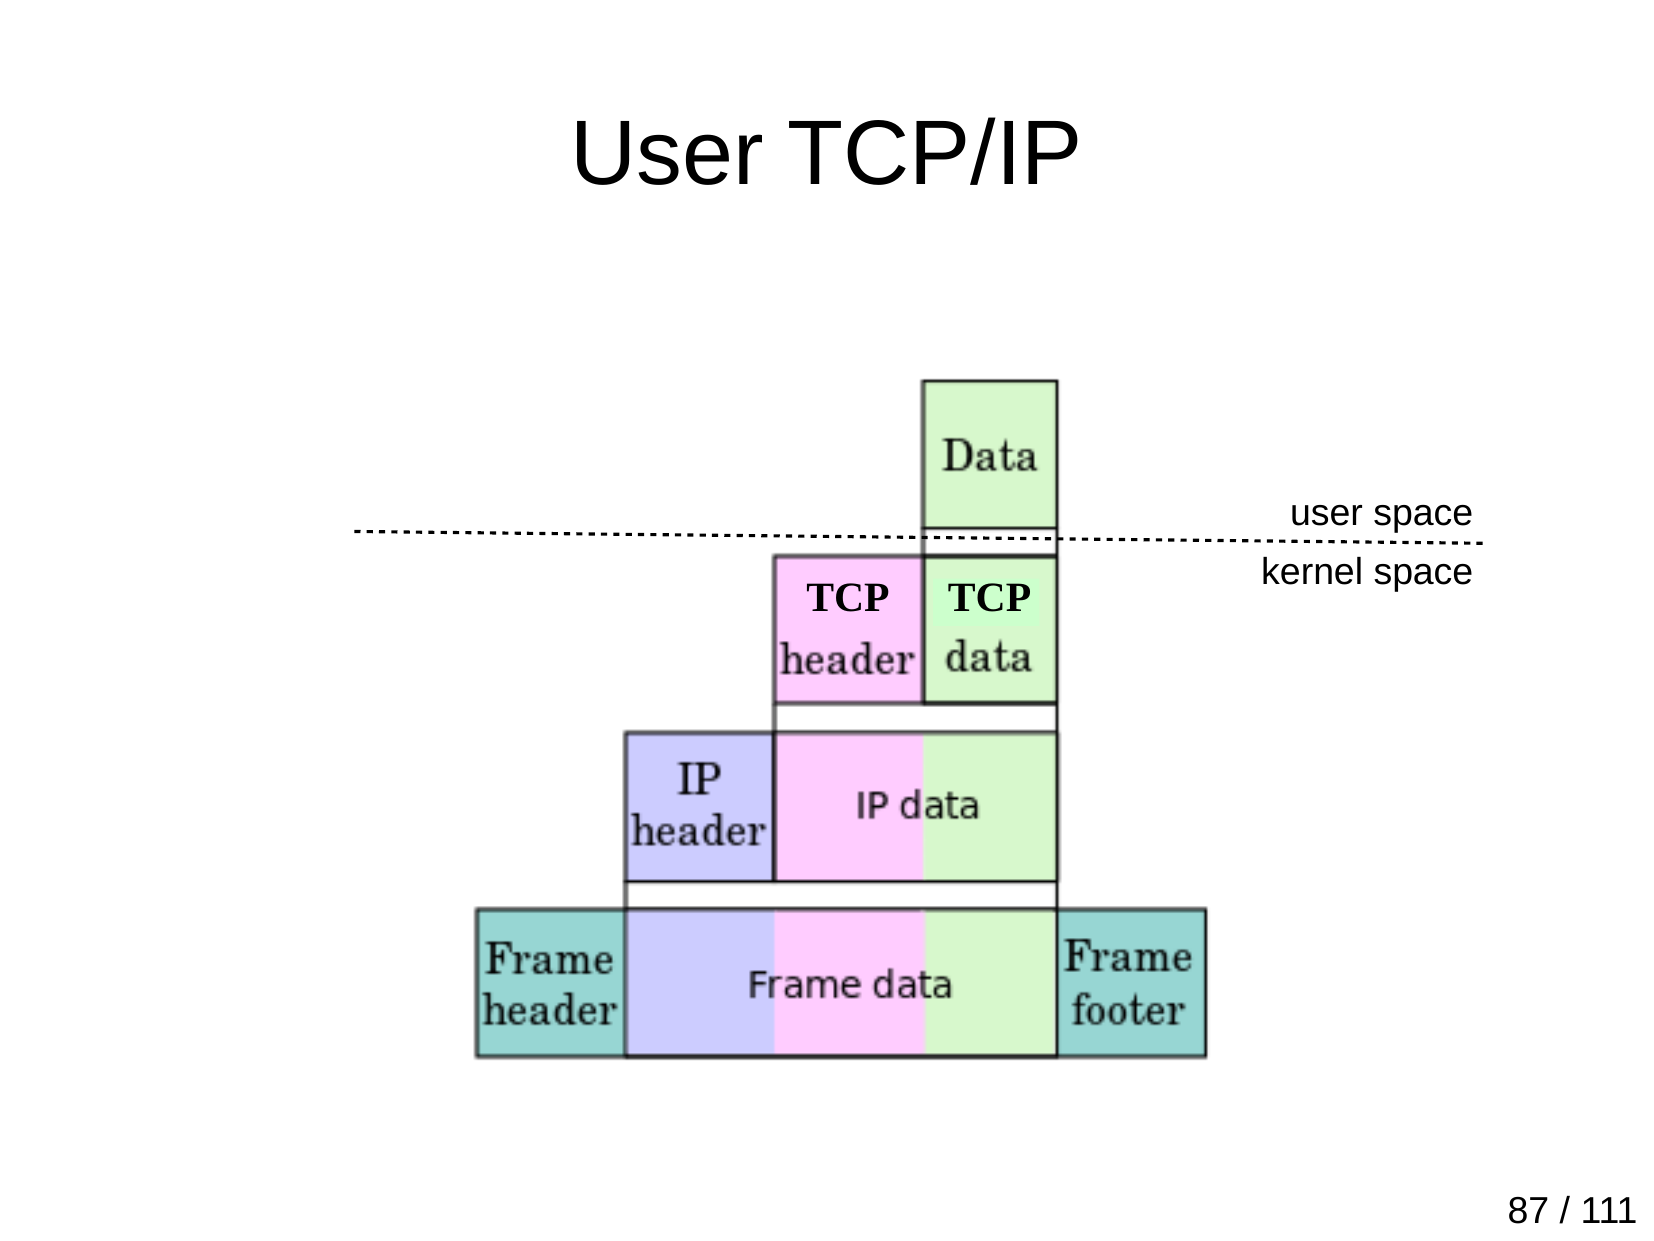

# User TCP/IP
user space
kernel space
TCP
TCP